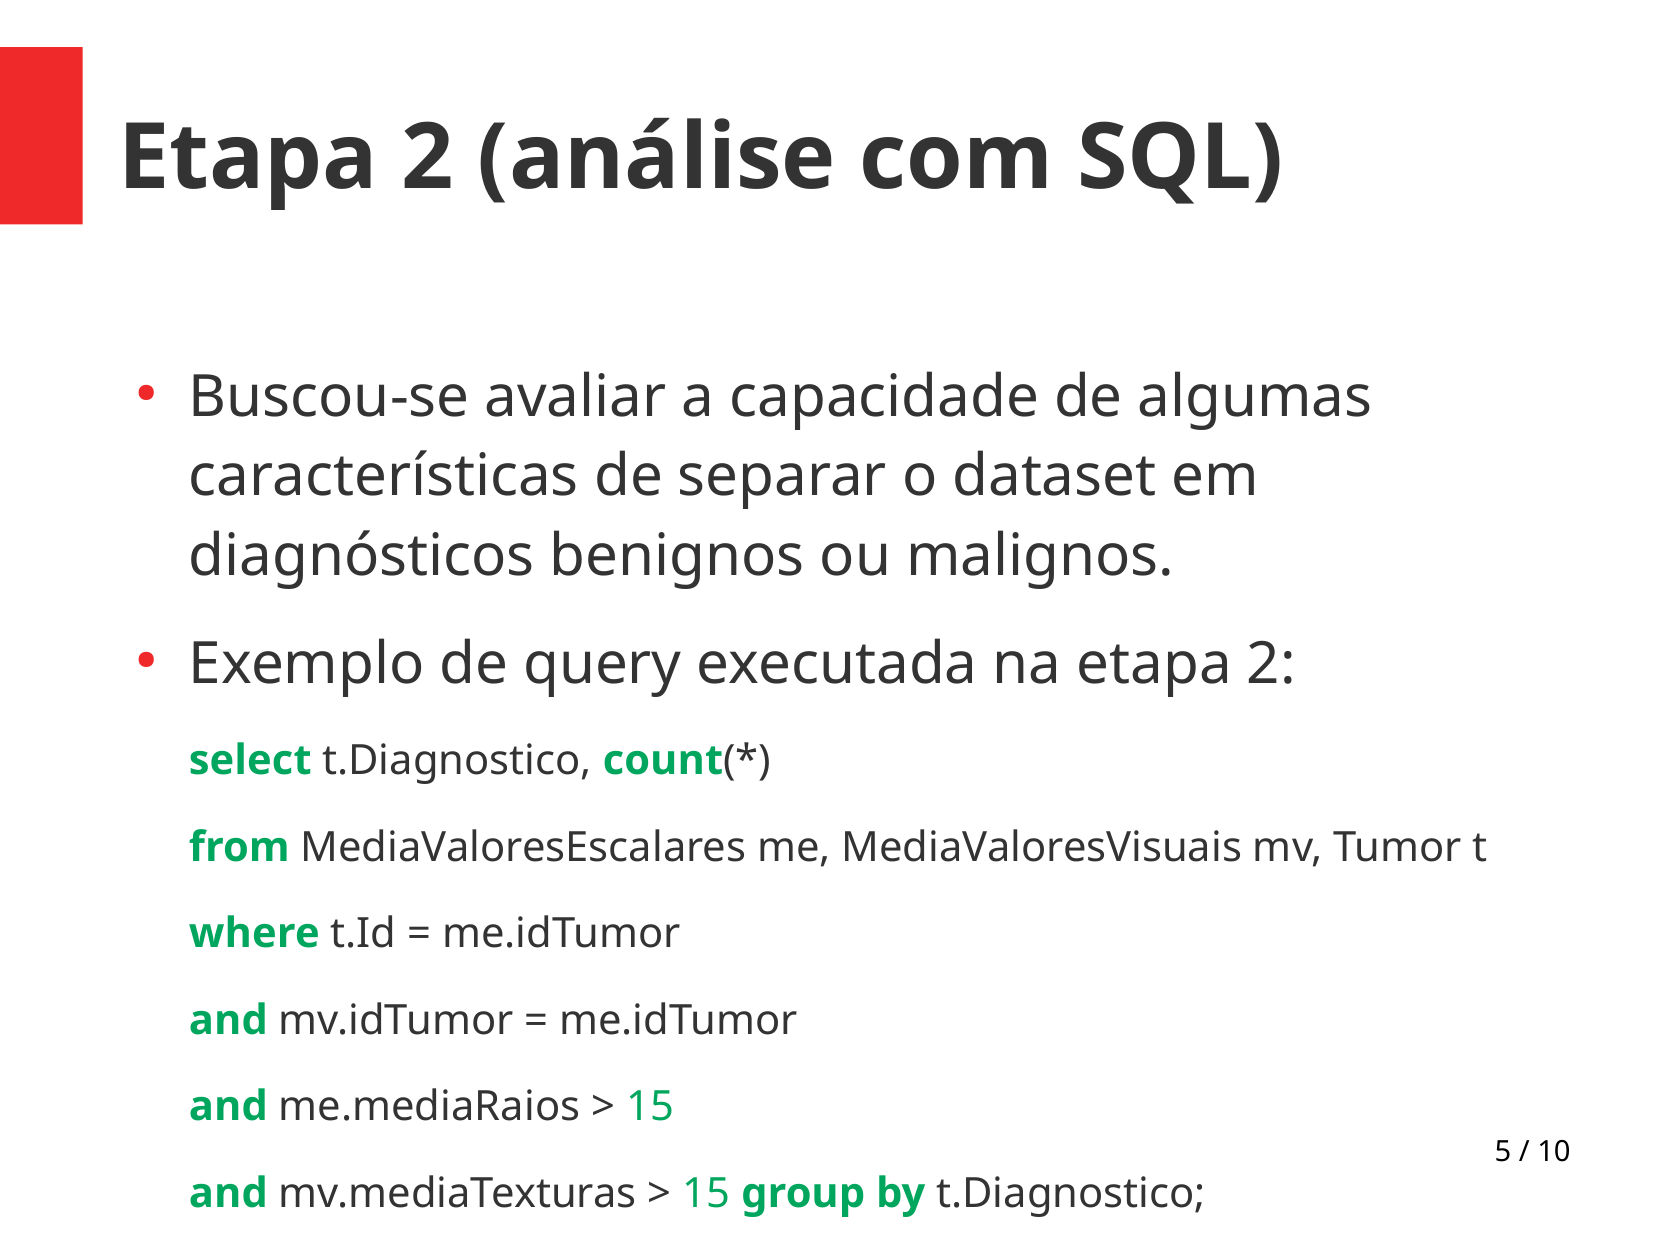

# Etapa 2 (análise com SQL)
Buscou-se avaliar a capacidade de algumas características de separar o dataset em diagnósticos benignos ou malignos.
Exemplo de query executada na etapa 2:
select t.Diagnostico, count(*)
from MediaValoresEscalares me, MediaValoresVisuais mv, Tumor t
where t.Id = me.idTumor
and mv.idTumor = me.idTumor
and me.mediaRaios > 15
and mv.mediaTexturas > 15 group by t.Diagnostico;
5